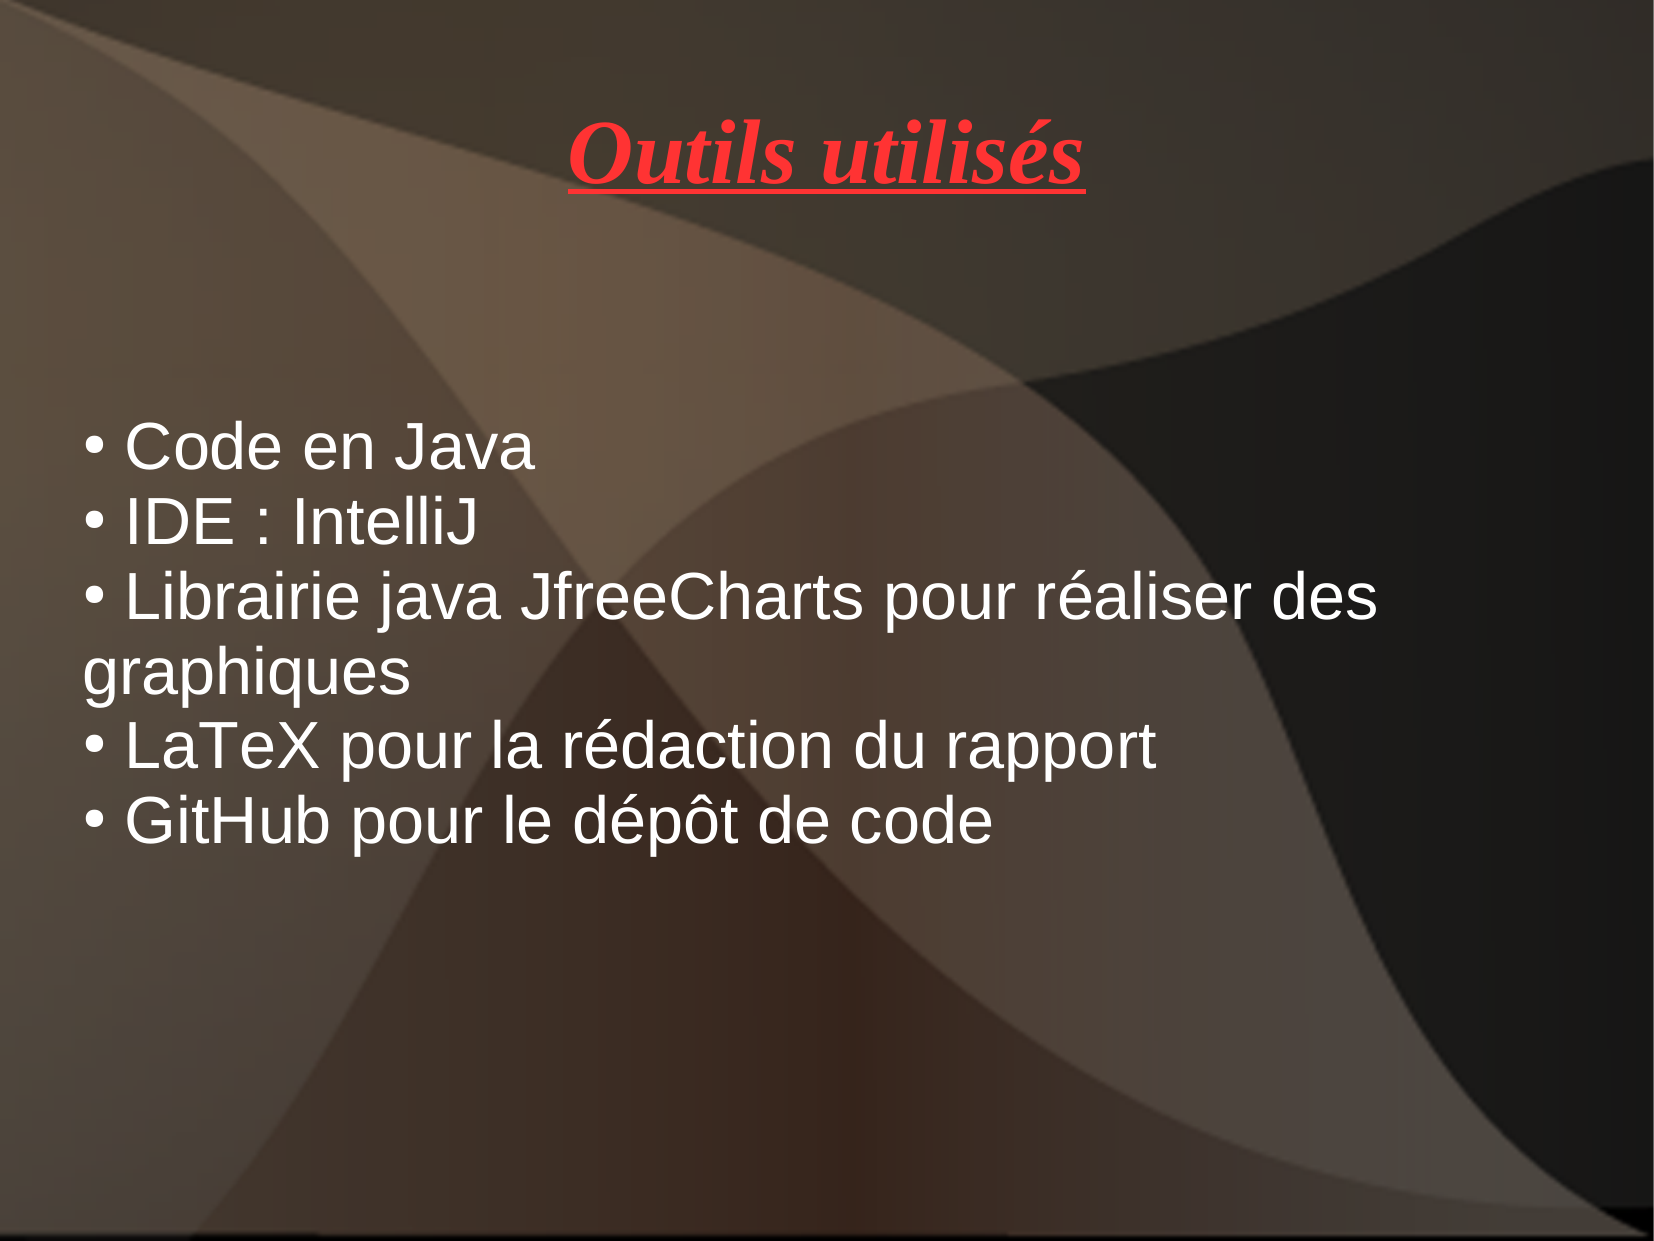

# Outils utilisés
 Code en Java
 IDE : IntelliJ
 Librairie java JfreeCharts pour réaliser des graphiques
 LaTeX pour la rédaction du rapport
 GitHub pour le dépôt de code